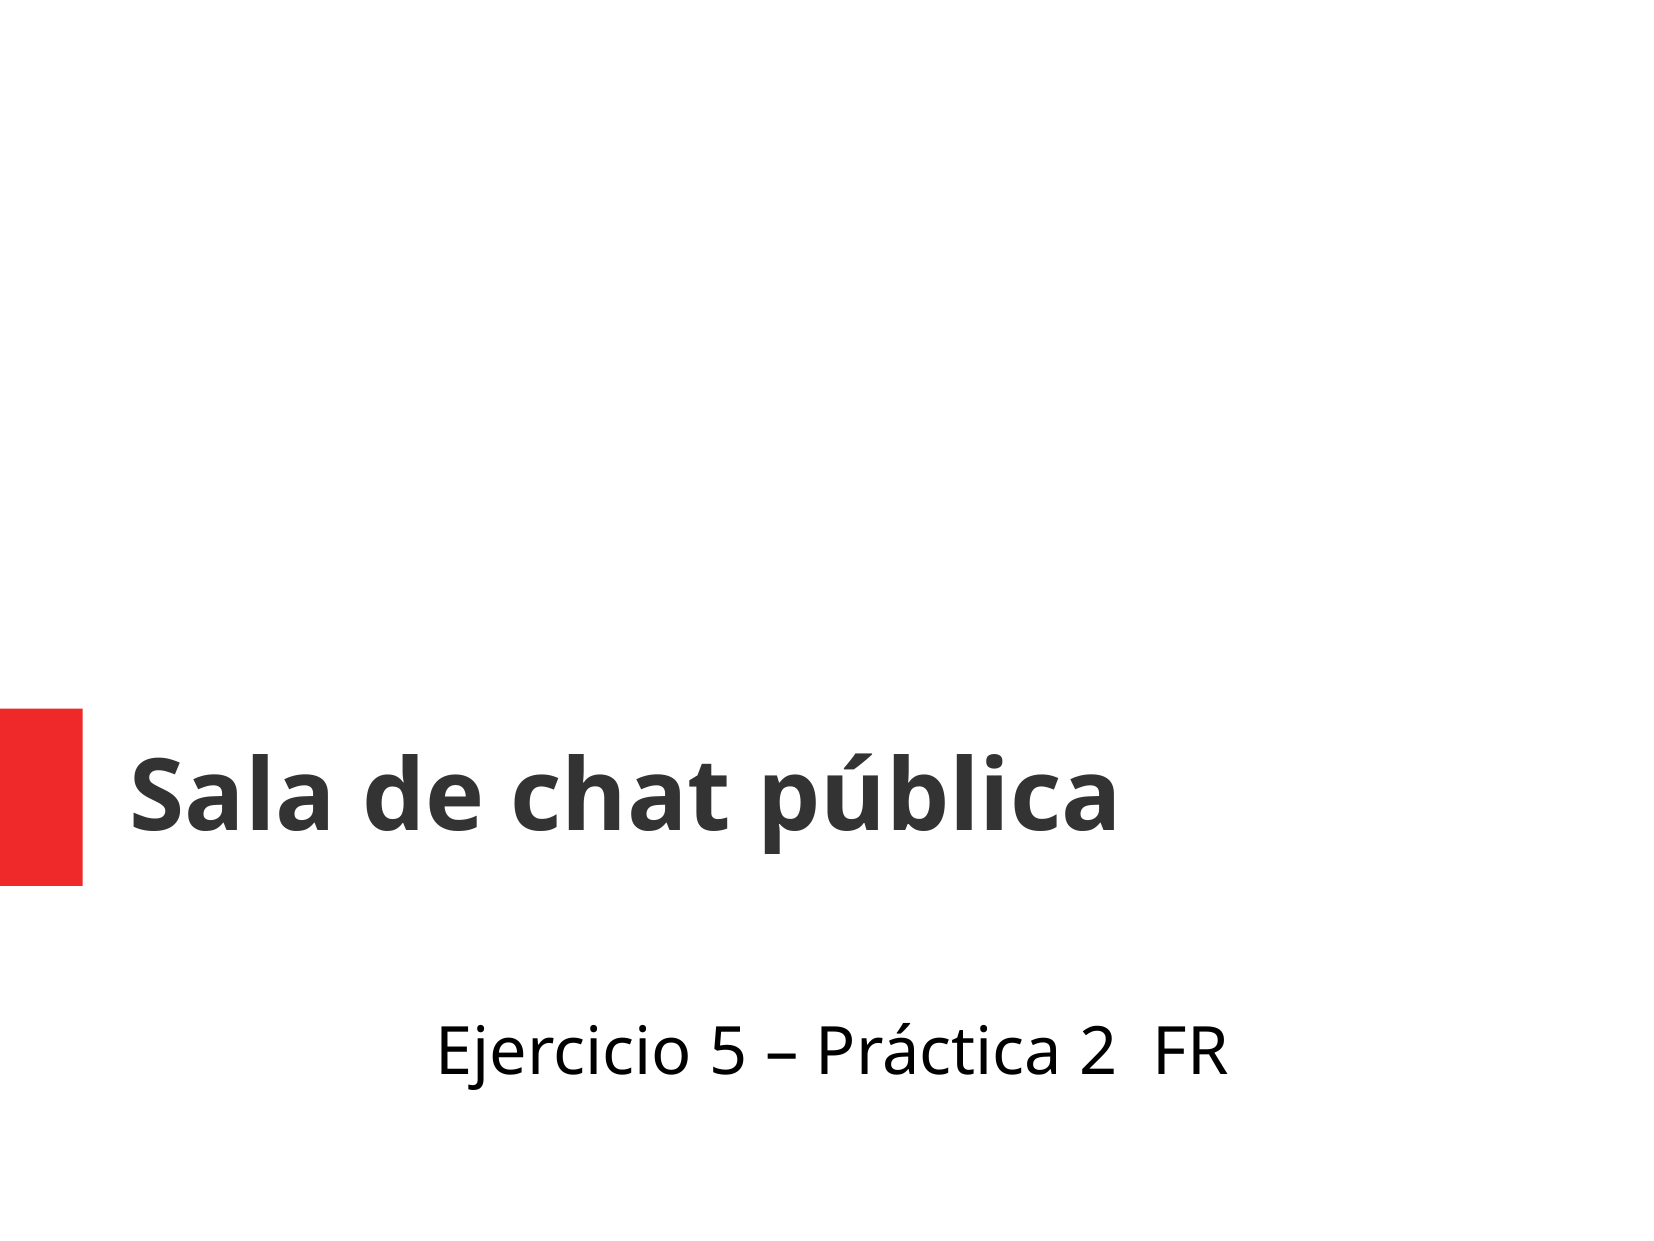

# Sala de chat pública
Ejercicio 5 – Práctica 2 FR